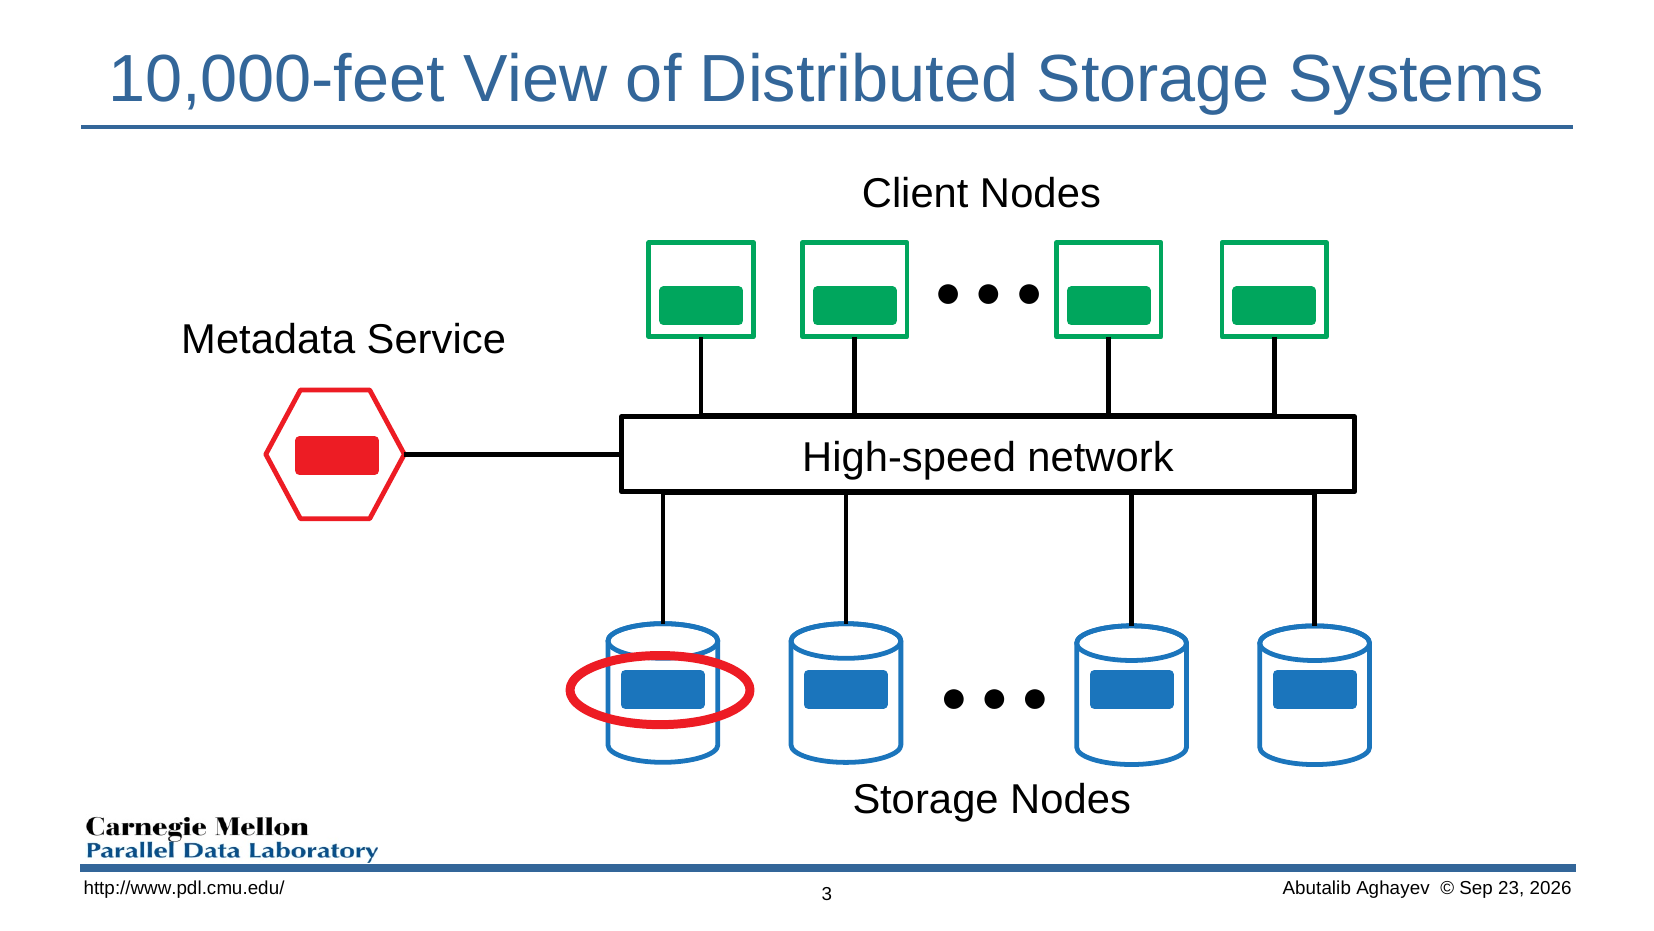

# 10,000-feet View of Distributed Storage Systems
Client Nodes
● ● ●
Metadata Service
High-speed network
● ● ●
Storage Nodes
http://www.pdl.cmu.edu/
 Abutalib Aghayev ©